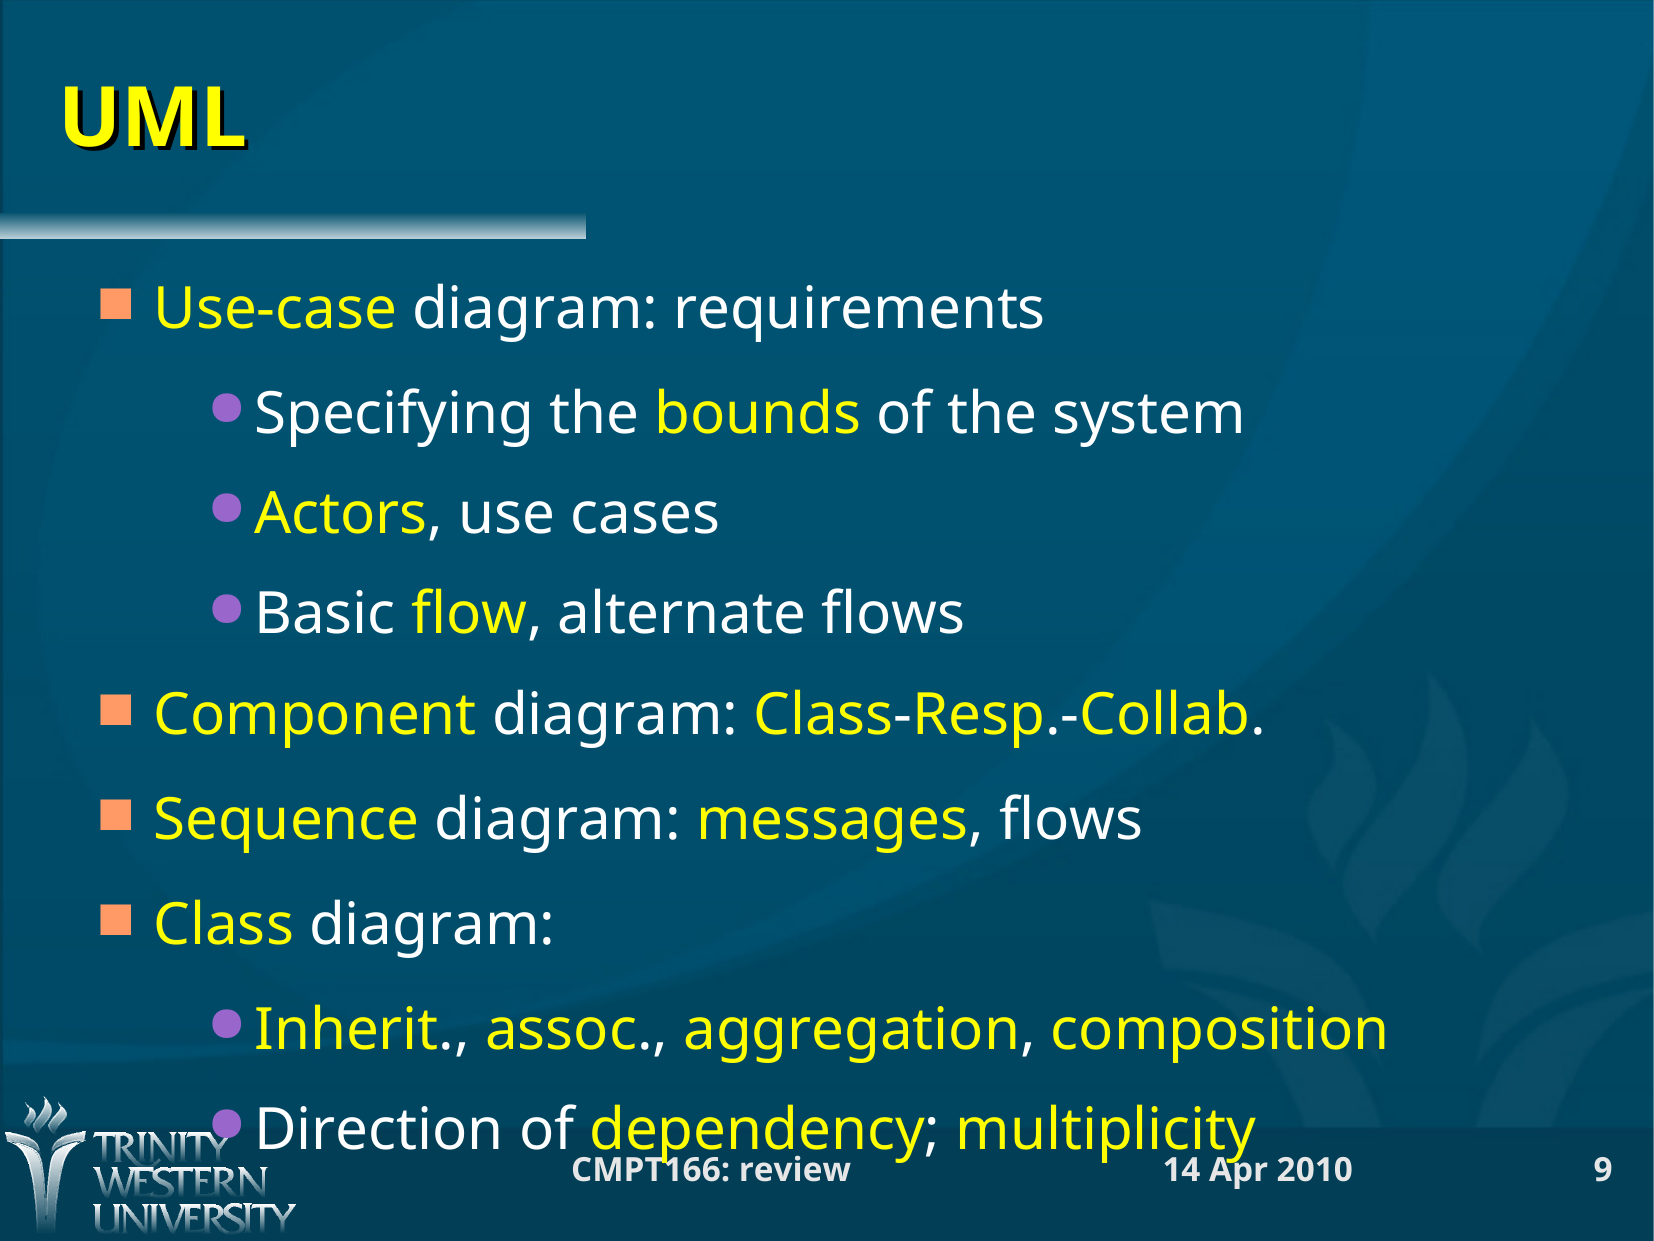

# UML
Use-case diagram: requirements
Specifying the bounds of the system
Actors, use cases
Basic flow, alternate flows
Component diagram: Class-Resp.-Collab.
Sequence diagram: messages, flows
Class diagram:
Inherit., assoc., aggregation, composition
Direction of dependency; multiplicity
CMPT166: review
14 Apr 2010
9